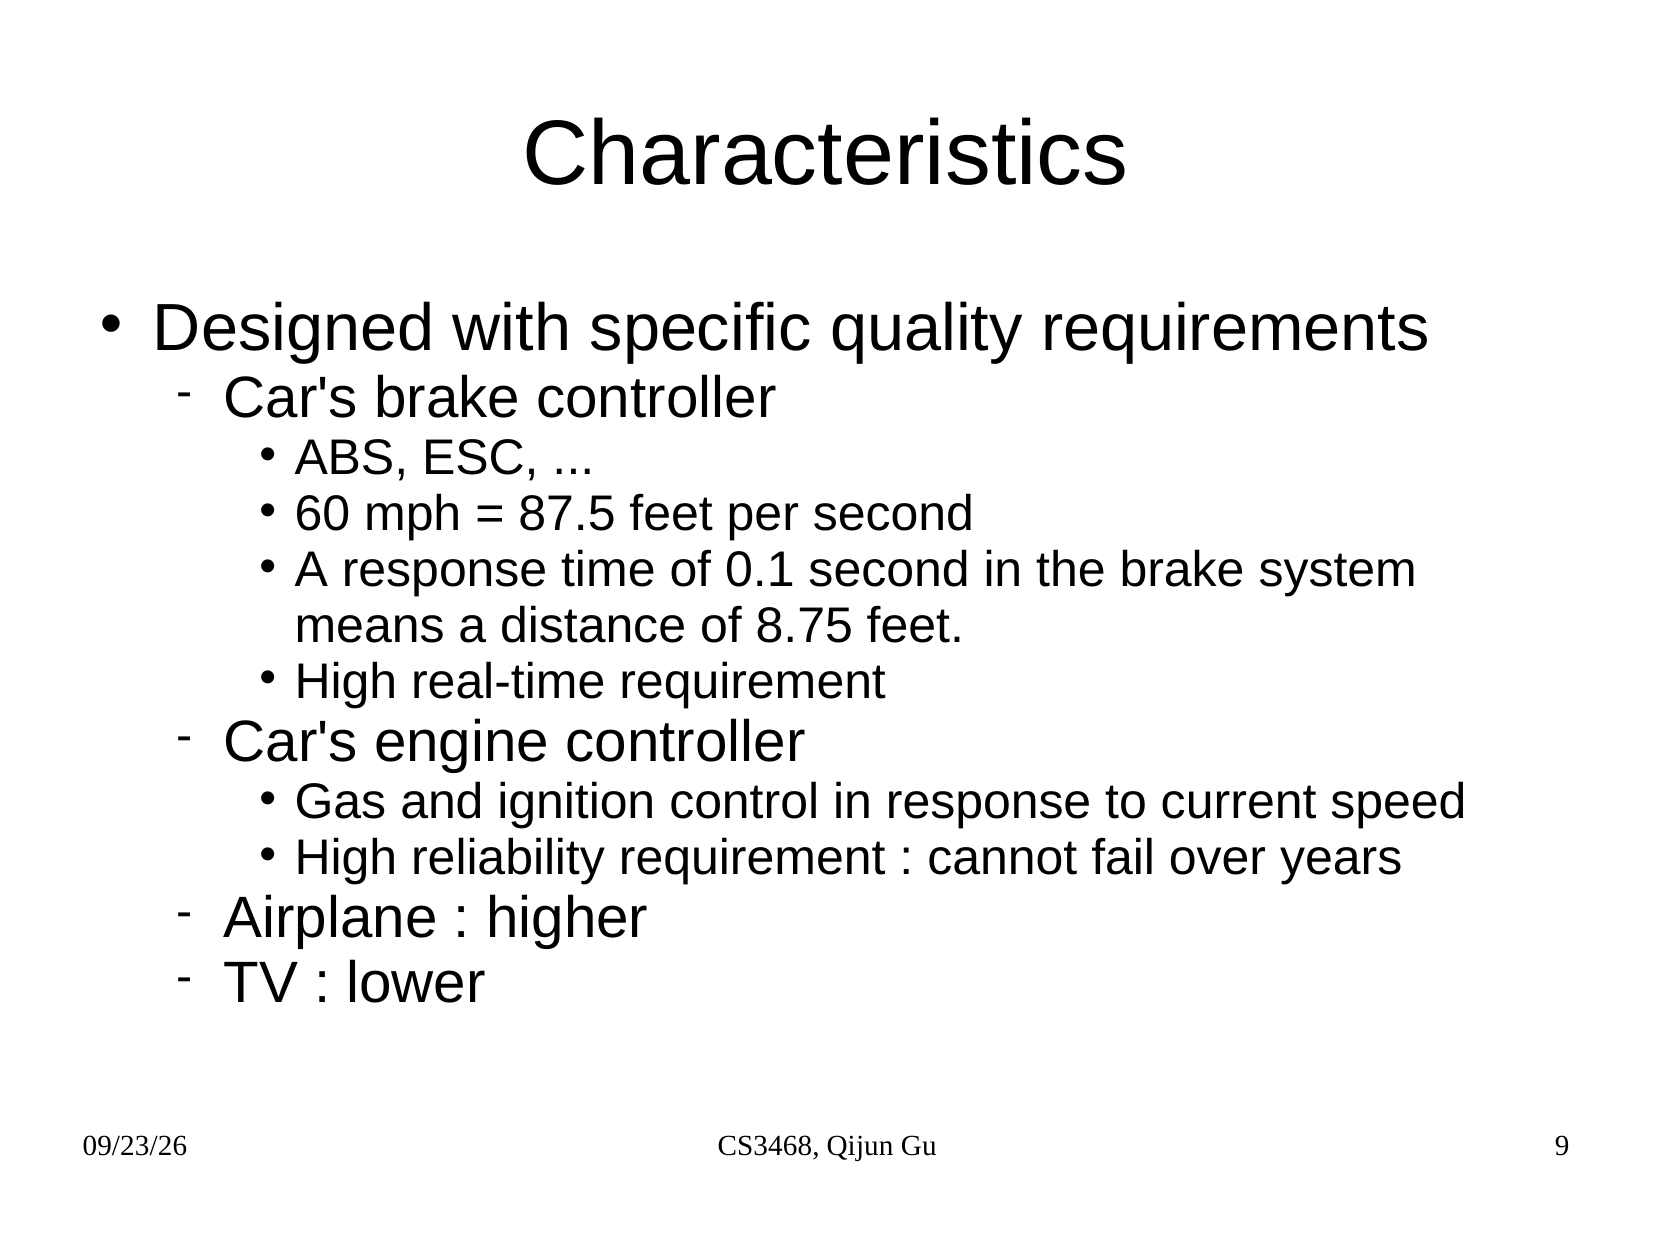

# Characteristics
Designed with specific quality requirements
Car's brake controller
ABS, ESC, ...
60 mph = 87.5 feet per second
A response time of 0.1 second in the brake system means a distance of 8.75 feet.
High real-time requirement
Car's engine controller
Gas and ignition control in response to current speed
High reliability requirement : cannot fail over years
Airplane : higher
TV : lower
CS3468, Qijun Gu
9